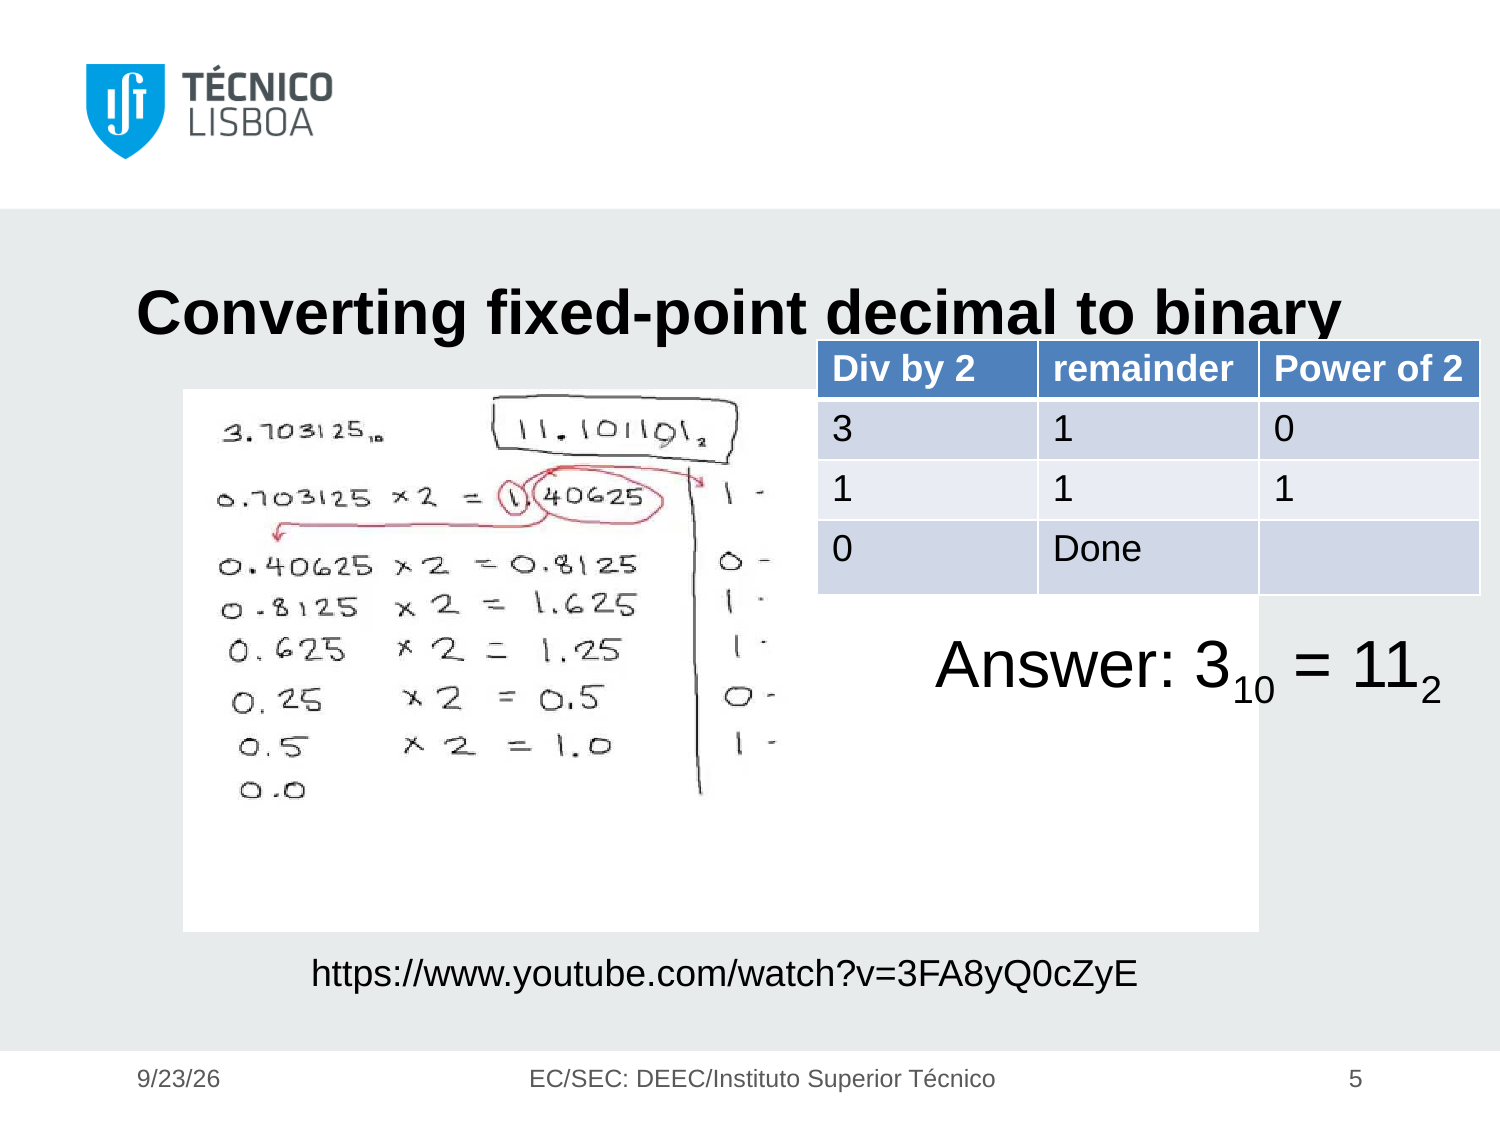

# Converting fixed-point decimal to binary
| Div by 2 | remainder | Power of 2 |
| --- | --- | --- |
| 3 | 1 | 0 |
| 1 | 1 | 1 |
| 0 | Done | |
Answer: 310 = 112
https://www.youtube.com/watch?v=3FA8yQ0cZyE
EC/SEC: DEEC/Instituto Superior Técnico